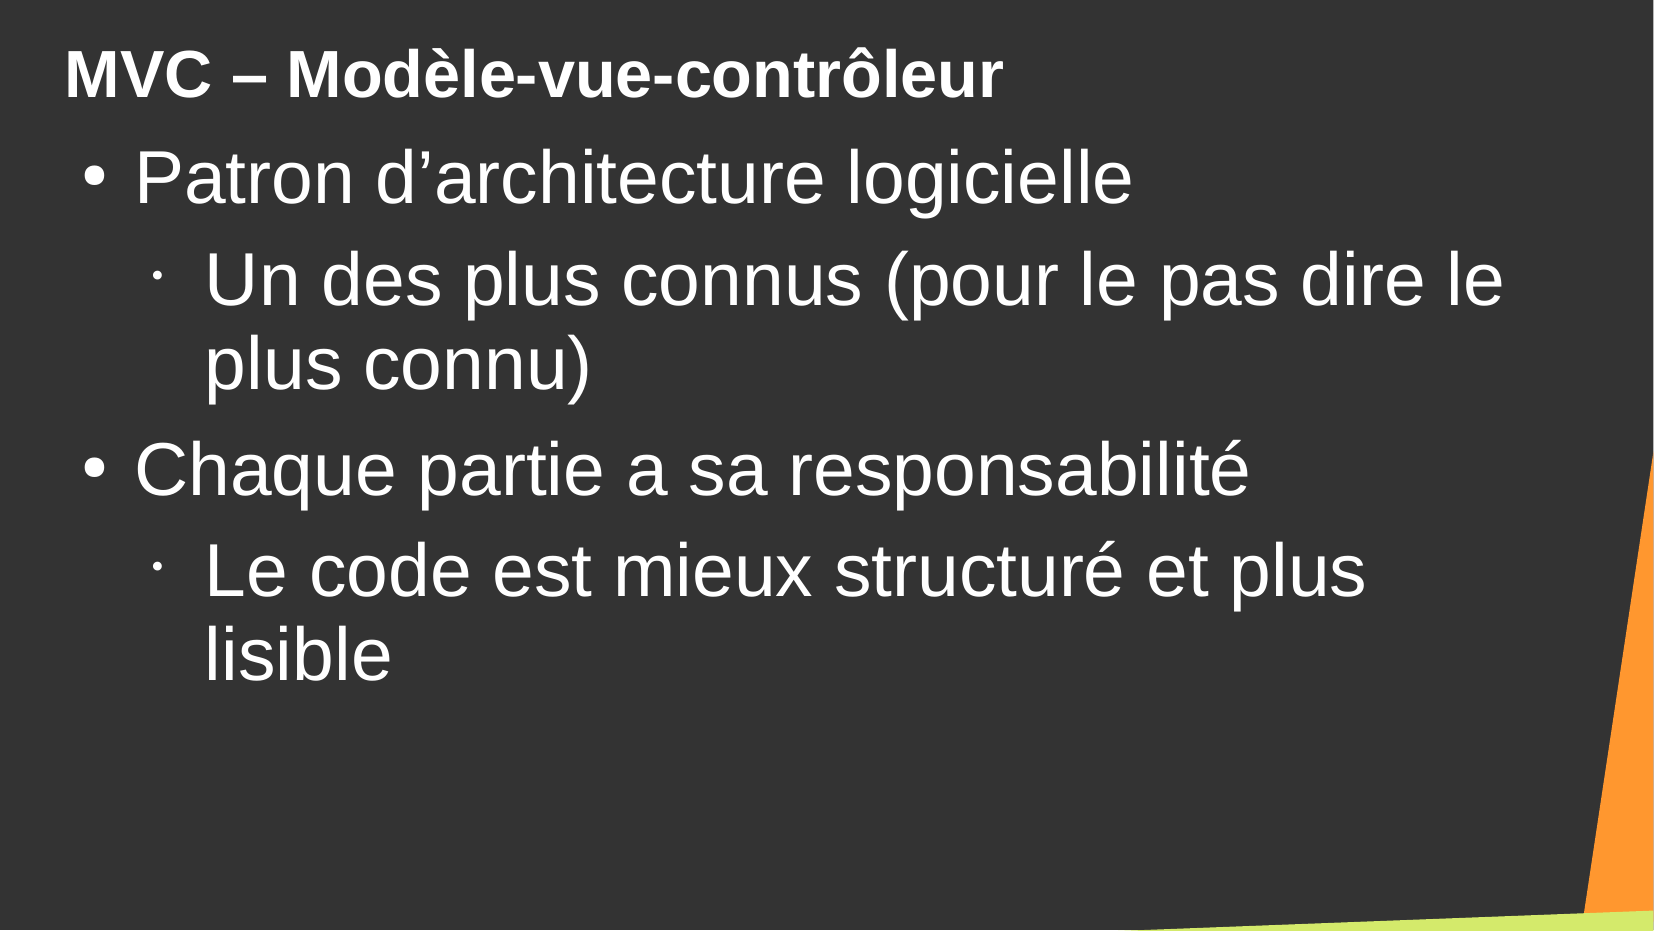

# MVC – Modèle-vue-contrôleur
Patron d’architecture logicielle
Un des plus connus (pour le pas dire le plus connu)
Chaque partie a sa responsabilité
Le code est mieux structuré et plus lisible